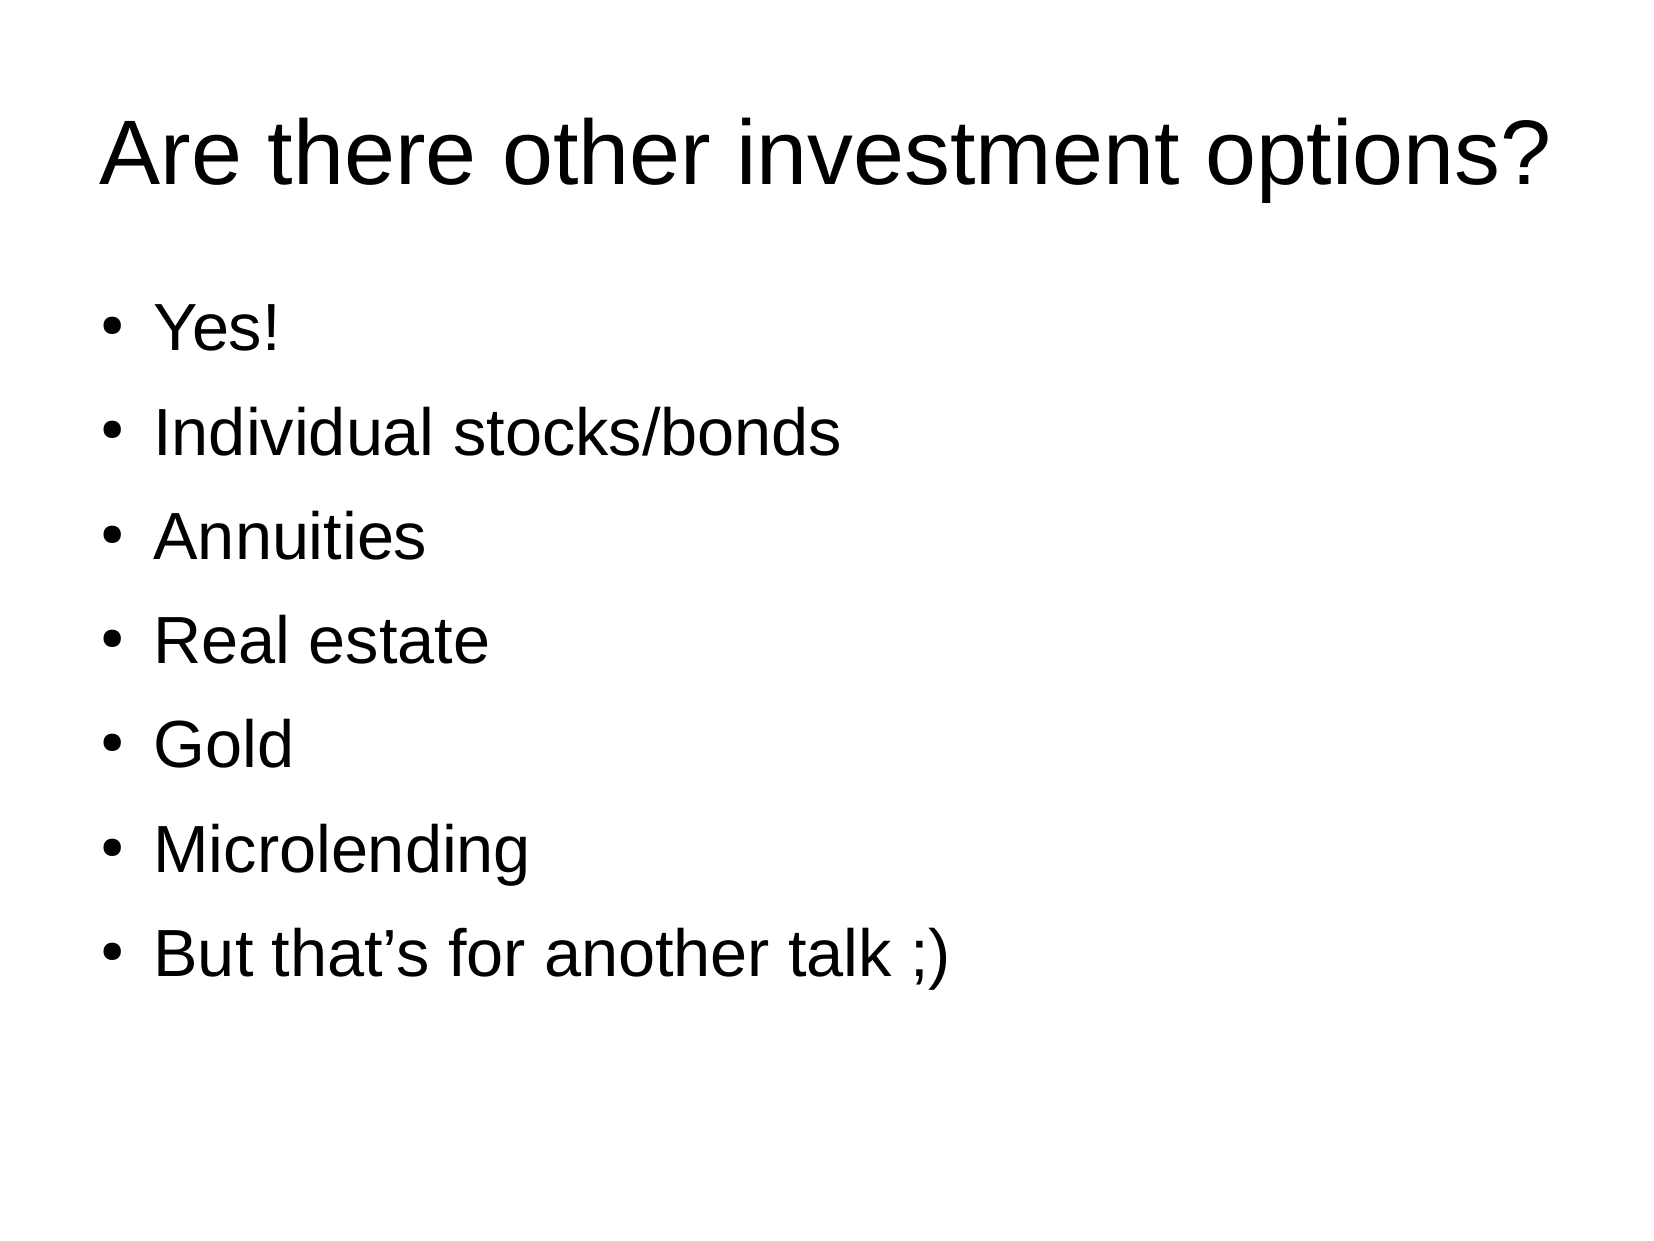

# Are there other investment options?
Yes!
Individual stocks/bonds
Annuities
Real estate
Gold
Microlending
But that’s for another talk ;)